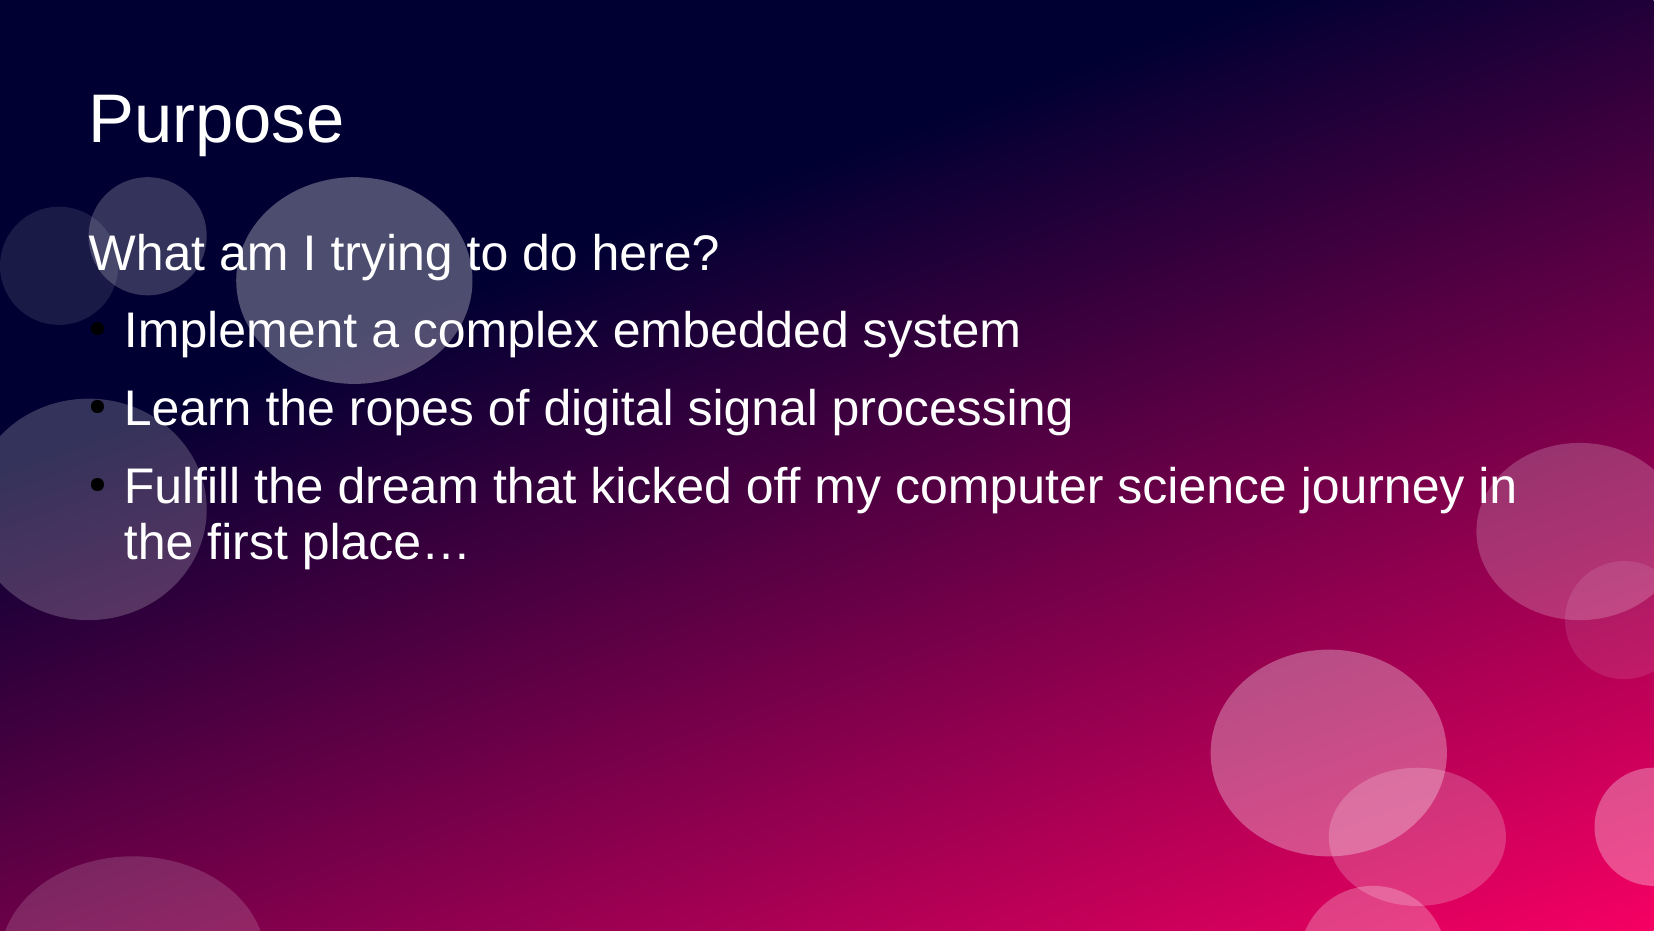

# Purpose
What am I trying to do here?
Implement a complex embedded system
Learn the ropes of digital signal processing
Fulfill the dream that kicked off my computer science journey in the first place…